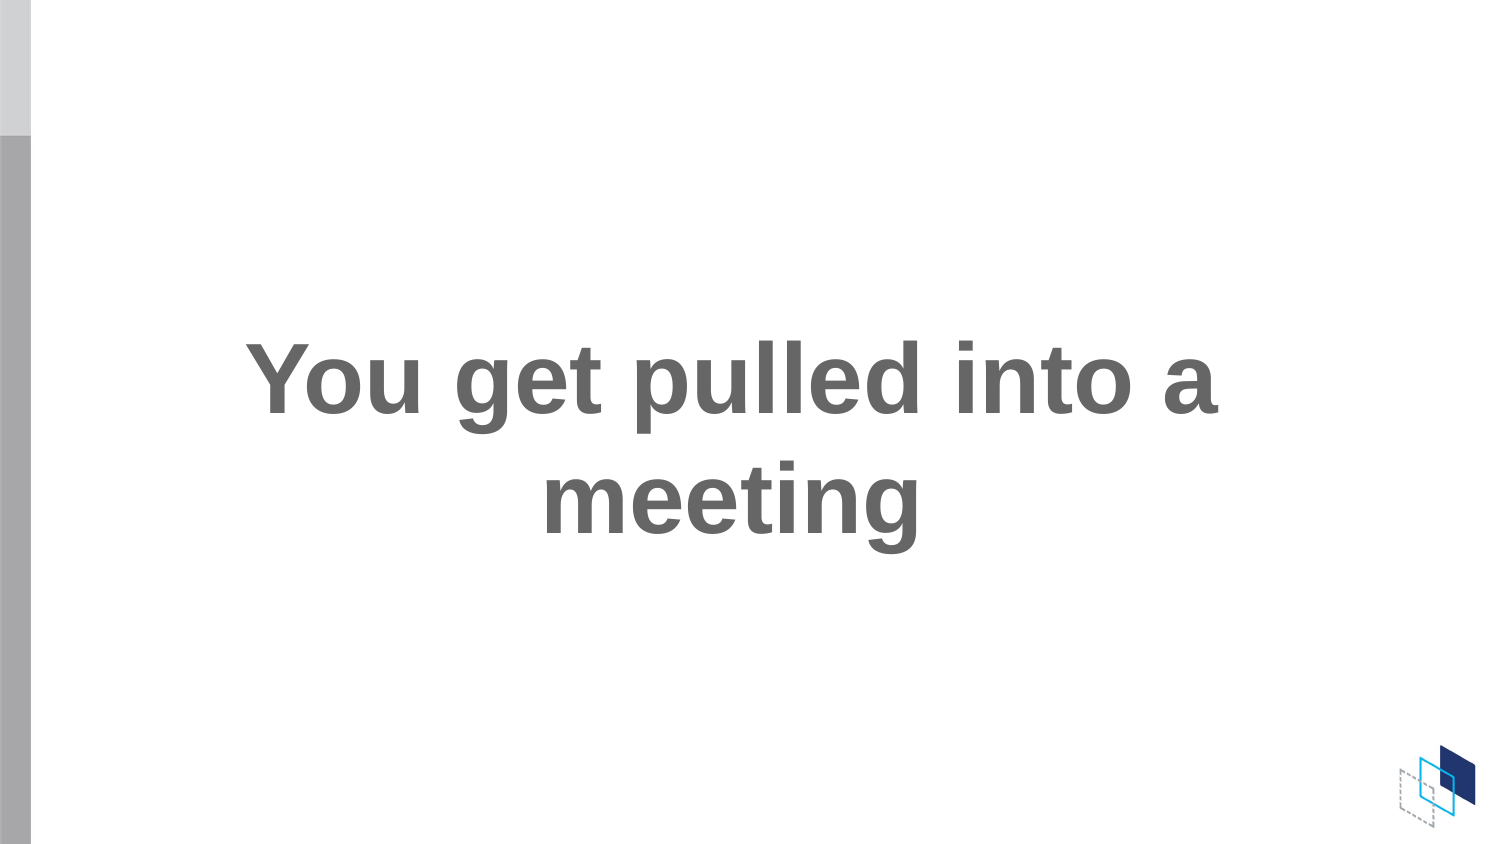

#
You get pulled into a meeting